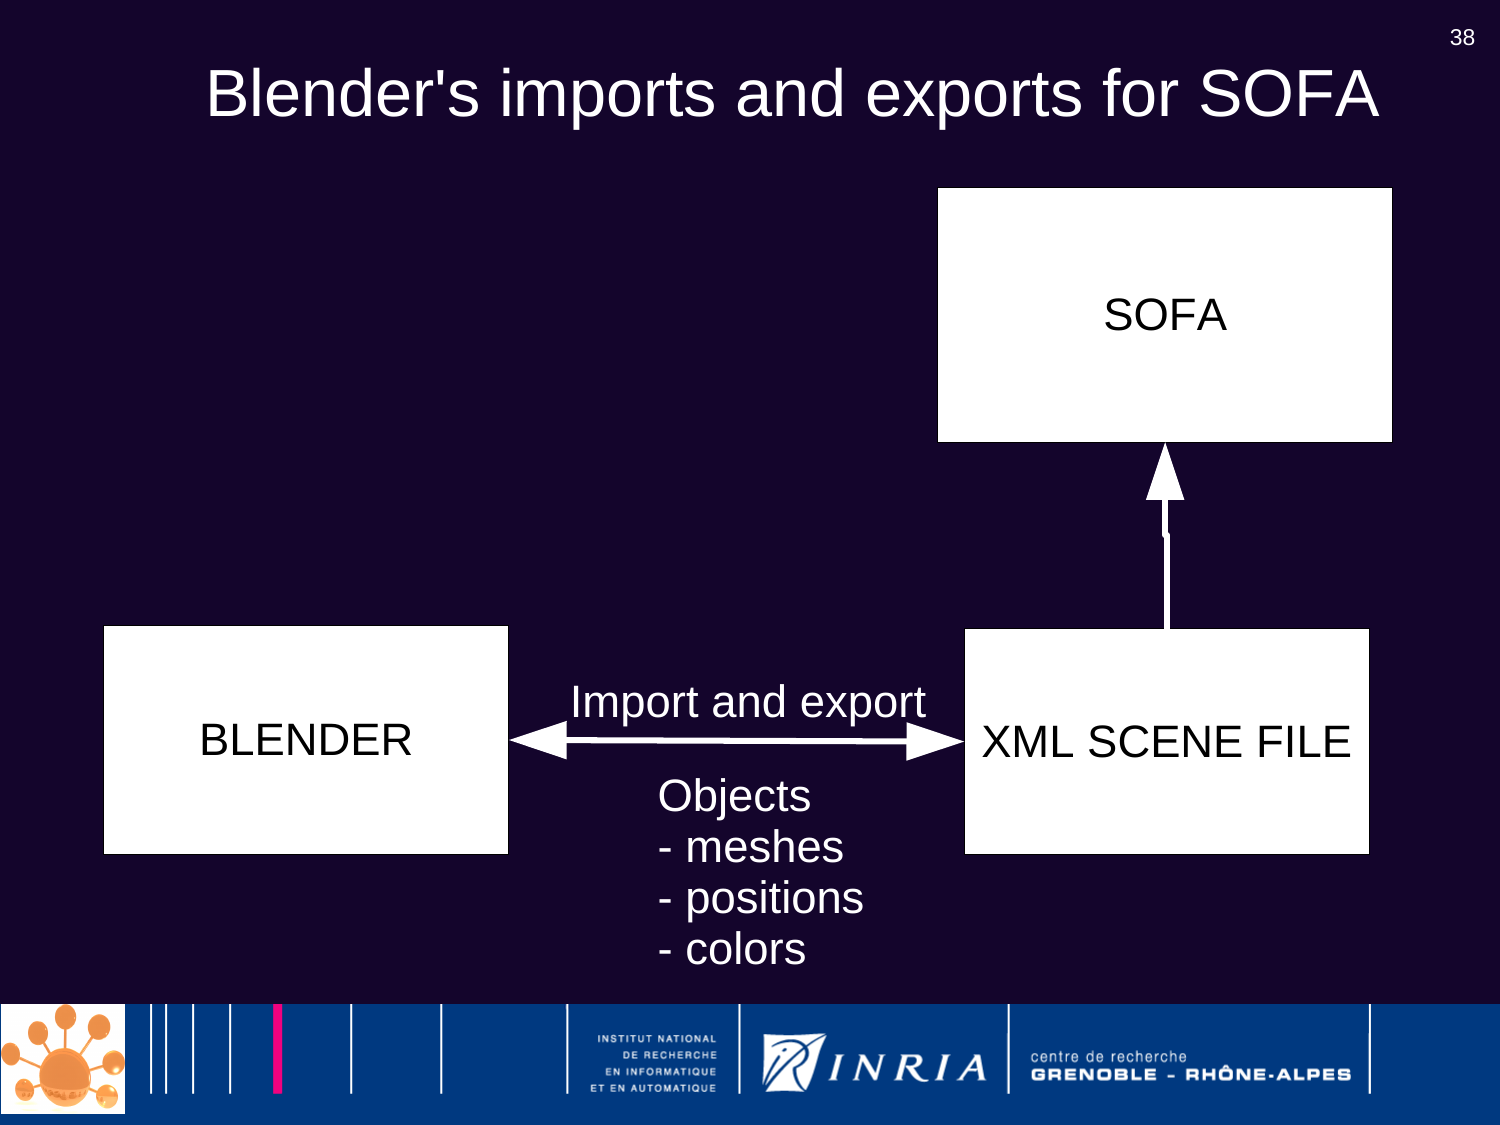

# Blender's imports and exports for SOFA
SOFA
BLENDER
XML SCENE FILE
Import and export
Objects
- meshes
- positions
- colors